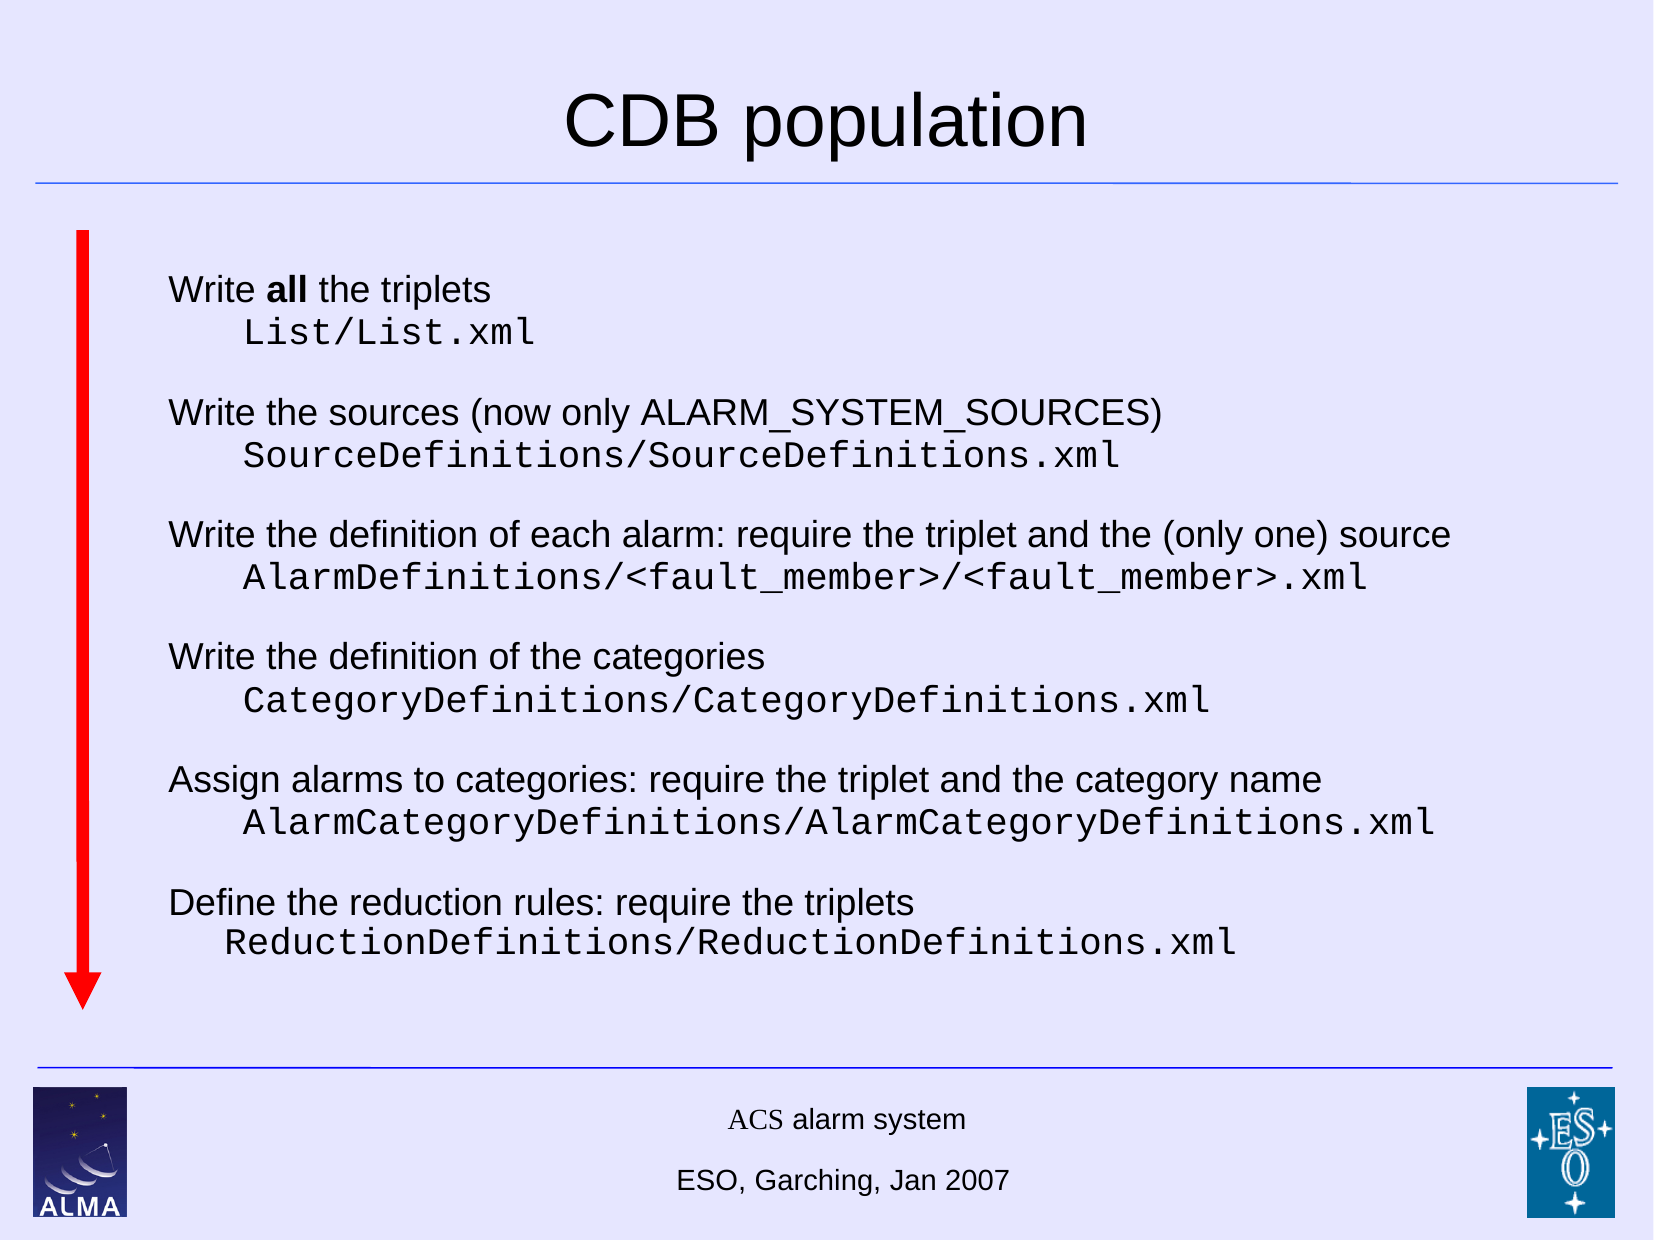

# CDB population
Write all the triplets
	List/List.xml
Write the sources (now only ALARM_SYSTEM_SOURCES)
	SourceDefinitions/SourceDefinitions.xml
Write the definition of each alarm: require the triplet and the (only one) source
	AlarmDefinitions/<fault_member>/<fault_member>.xml
Write the definition of the categories
	CategoryDefinitions/CategoryDefinitions.xml
Assign alarms to categories: require the triplet and the category name
	AlarmCategoryDefinitions/AlarmCategoryDefinitions.xml
Define the reduction rules: require the triplets	ReductionDefinitions/ReductionDefinitions.xml